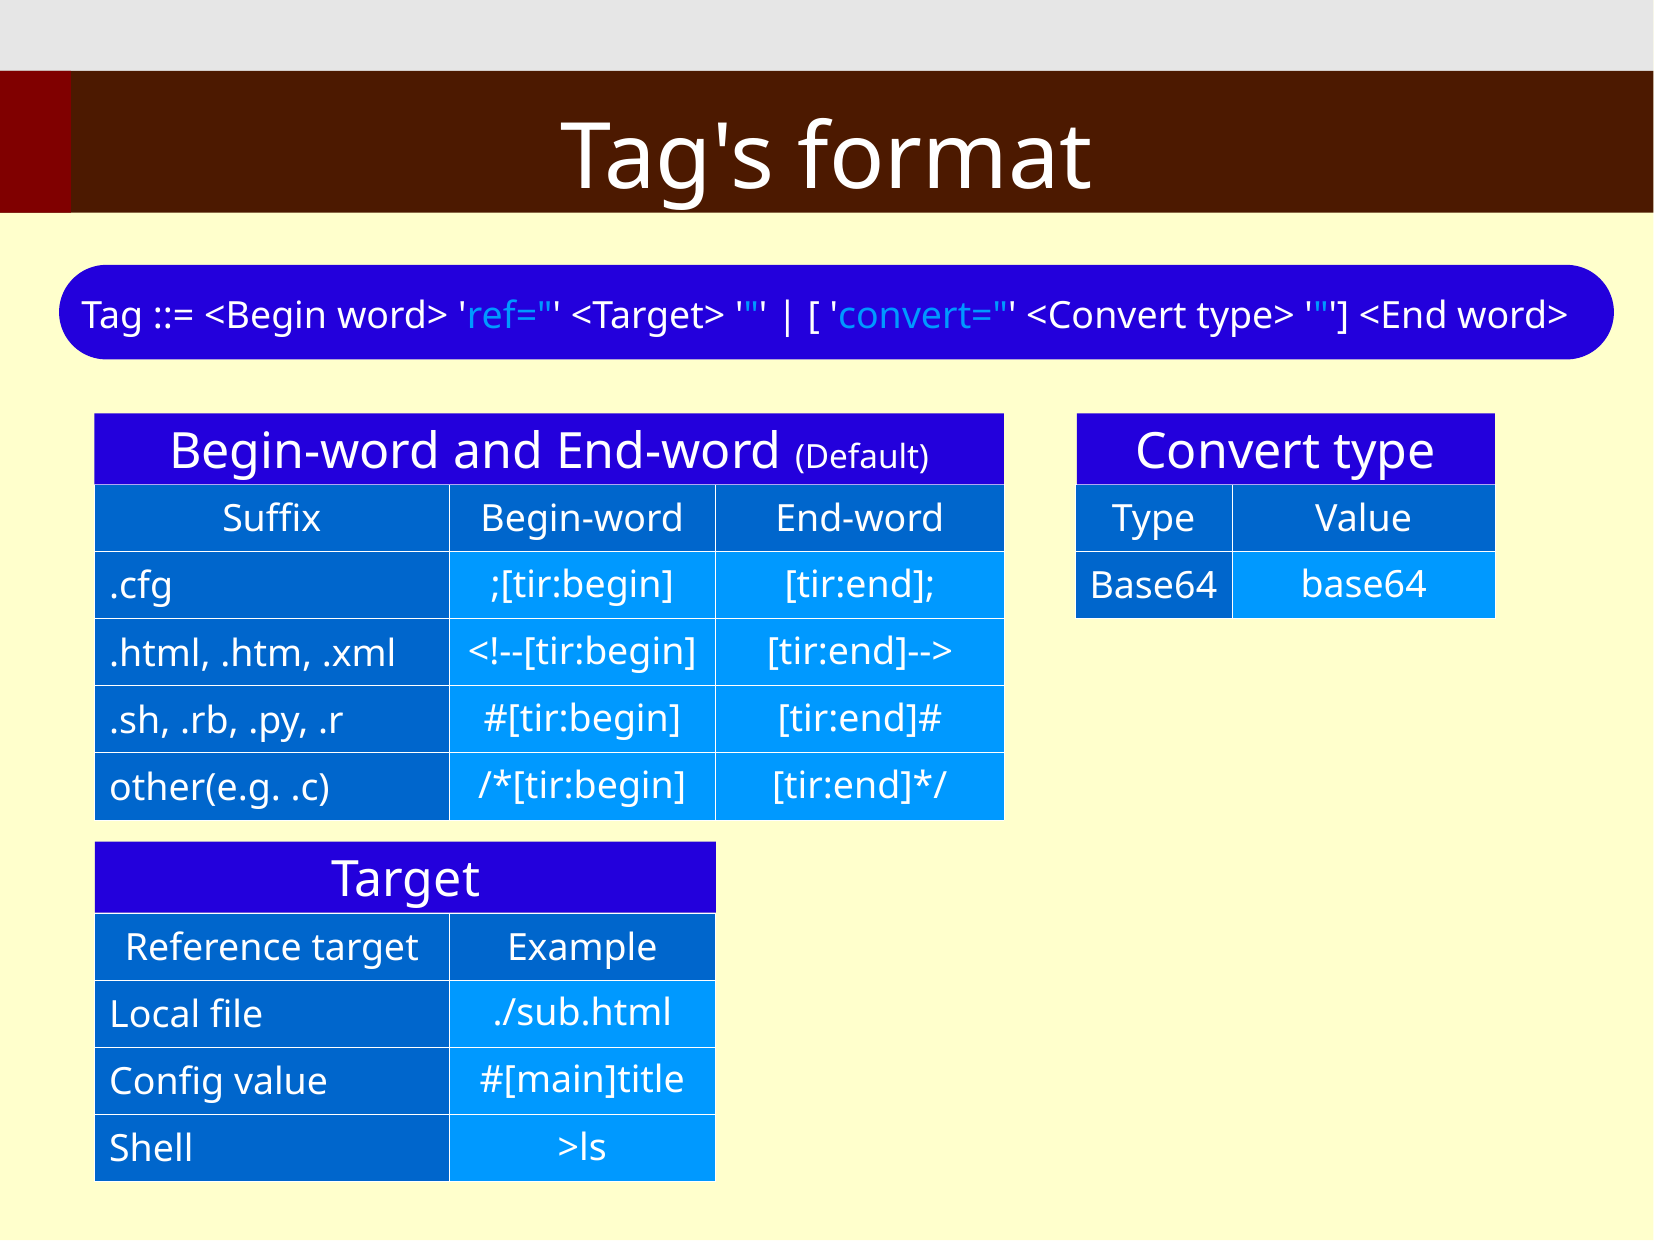

# Tag's format
Tag ::= <Begin word> 'ref="' <Target> '"' | [ 'convert="' <Convert type> '"'] <End word>
Begin-word and End-word (Default)
| Suffix | Begin-word | End-word |
| --- | --- | --- |
| .cfg | ;[tir:begin] | [tir:end]; |
| .html, .htm, .xml | <!--[tir:begin] | [tir:end]--> |
| .sh, .rb, .py, .r | #[tir:begin] | [tir:end]# |
| other(e.g. .c) | /\*[tir:begin] | [tir:end]\*/ |
Convert type
| Type | Value |
| --- | --- |
| Base64 | base64 |
Target
| Reference target | Example |
| --- | --- |
| Local file | ./sub.html |
| Config value | #[main]title |
| Shell | >ls |